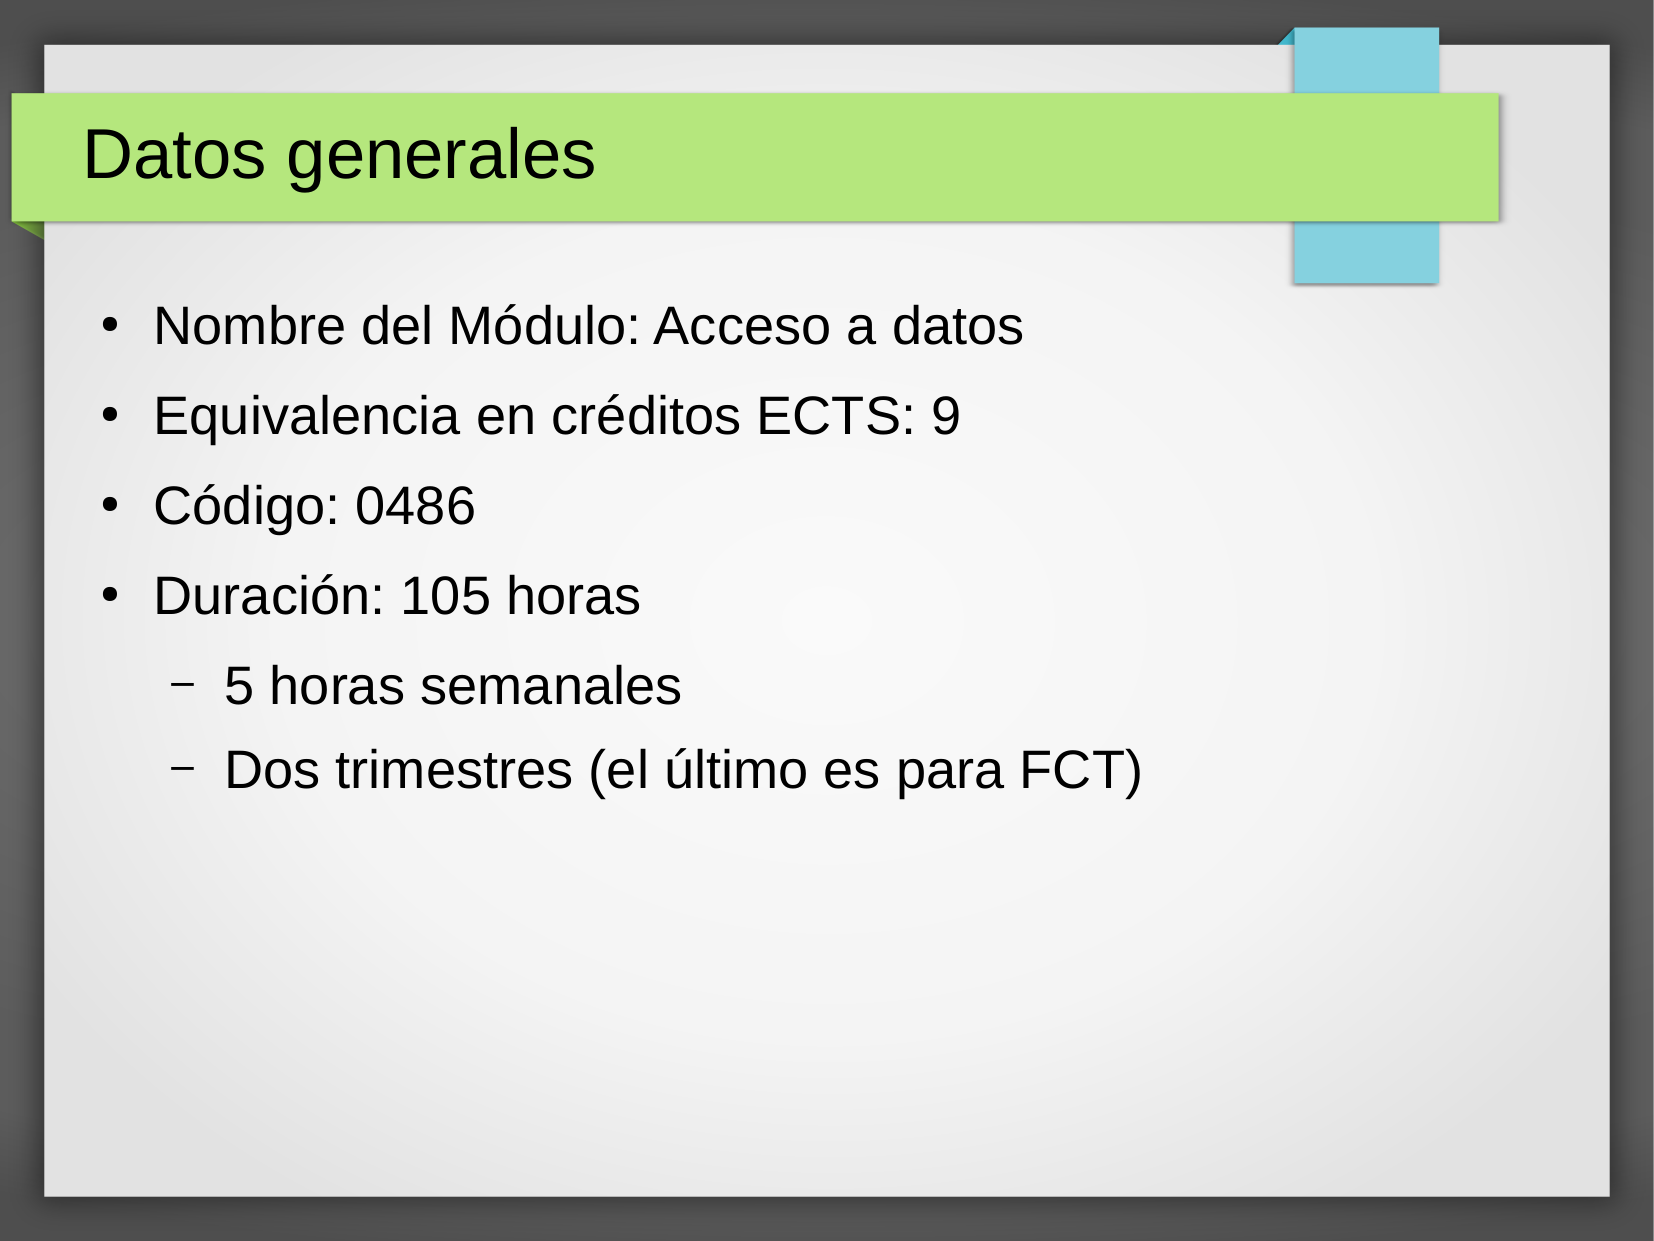

# Datos generales
Nombre del Módulo: Acceso a datos
Equivalencia en créditos ECTS: 9
Código: 0486
Duración: 105 horas
5 horas semanales
Dos trimestres (el último es para FCT)